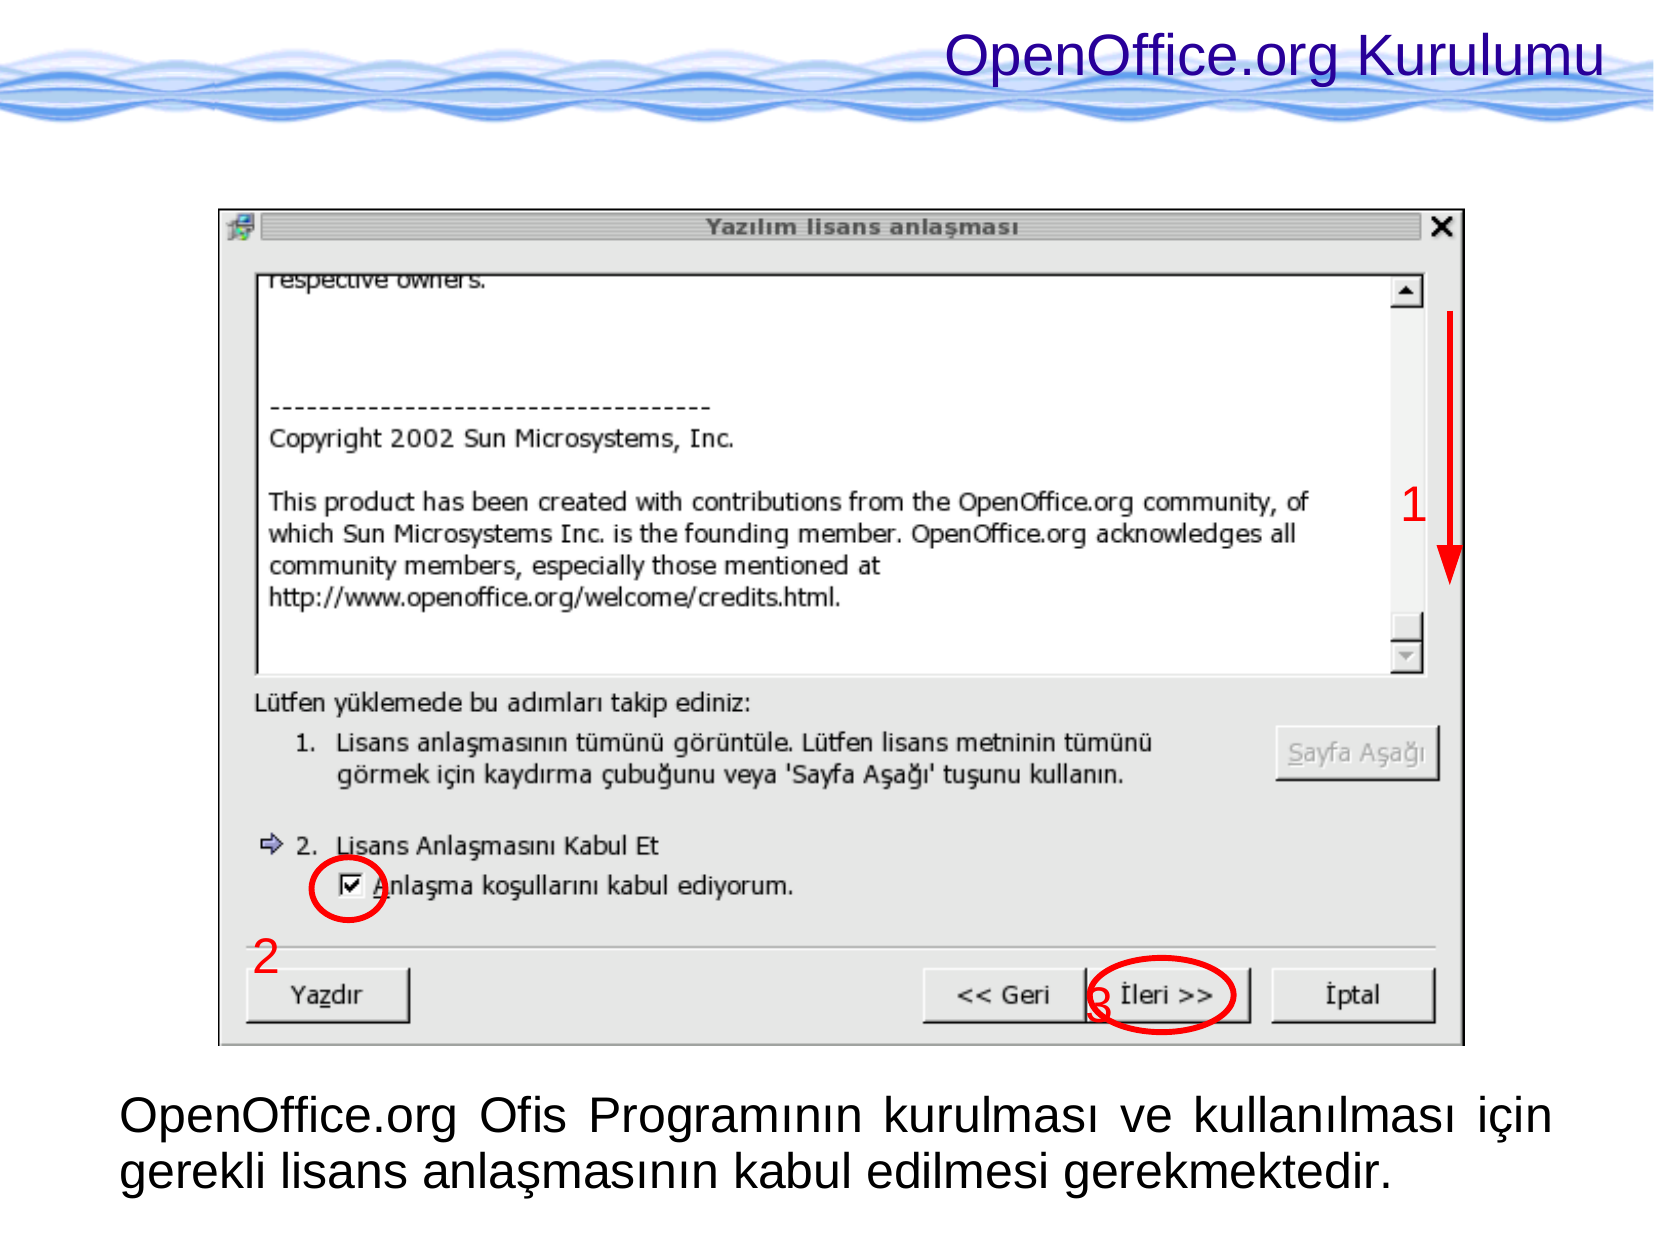

OpenOffice.org Kurulumu
 1
 2
 3
OpenOffice.org Ofis Programının kurulması ve kullanılması için gerekli lisans anlaşmasının kabul edilmesi gerekmektedir.